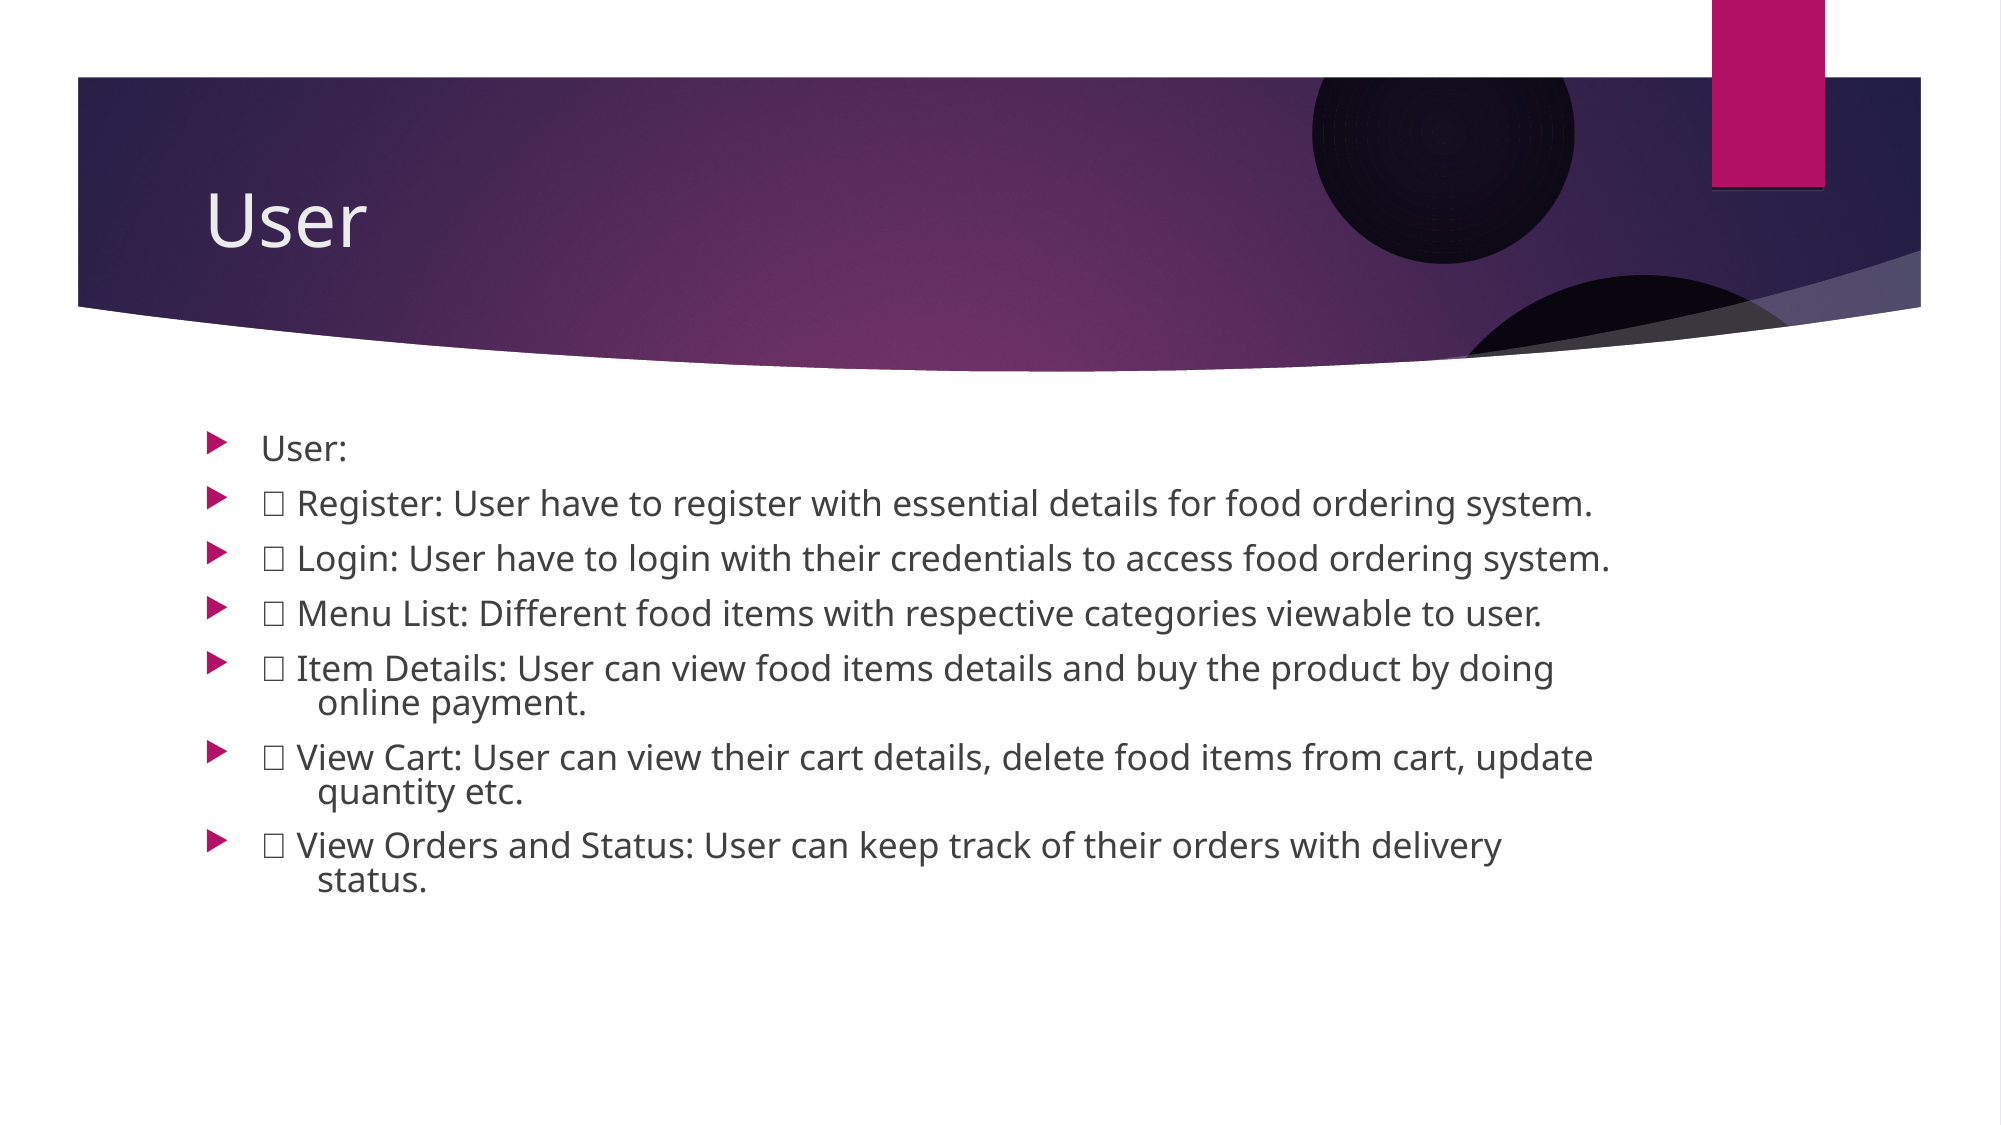

# User
User:
 Register: User have to register with essential details for food ordering system.
 Login: User have to login with their credentials to access food ordering system.
 Menu List: Different food items with respective categories viewable to user.
 Item Details: User can view food items details and buy the product by doing online payment.
 View Cart: User can view their cart details, delete food items from cart, update quantity etc.
 View Orders and Status: User can keep track of their orders with delivery status.